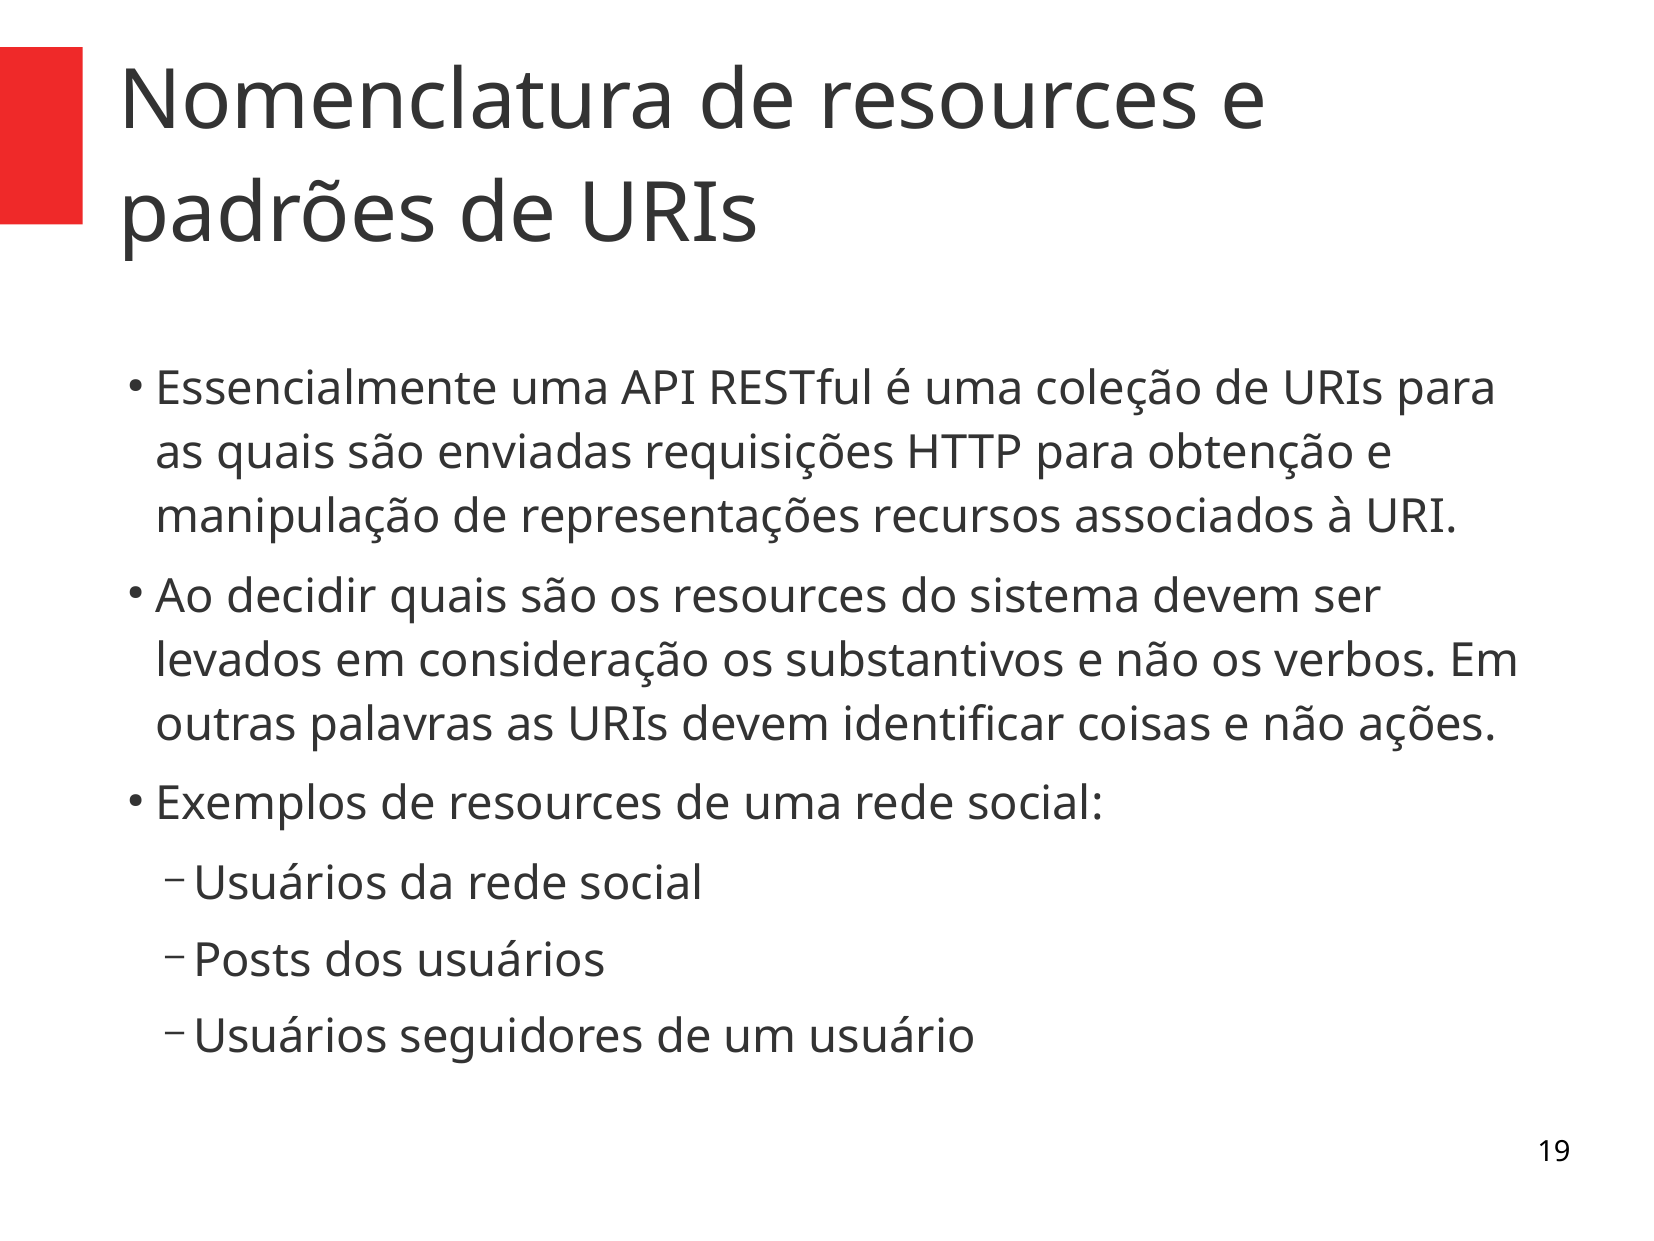

# Nomenclatura de resources e padrões de URIs
Essencialmente uma API RESTful é uma coleção de URIs para as quais são enviadas requisições HTTP para obtenção e manipulação de representações recursos associados à URI.
Ao decidir quais são os resources do sistema devem ser levados em consideração os substantivos e não os verbos. Em outras palavras as URIs devem identificar coisas e não ações.
Exemplos de resources de uma rede social:
Usuários da rede social
Posts dos usuários
Usuários seguidores de um usuário
19